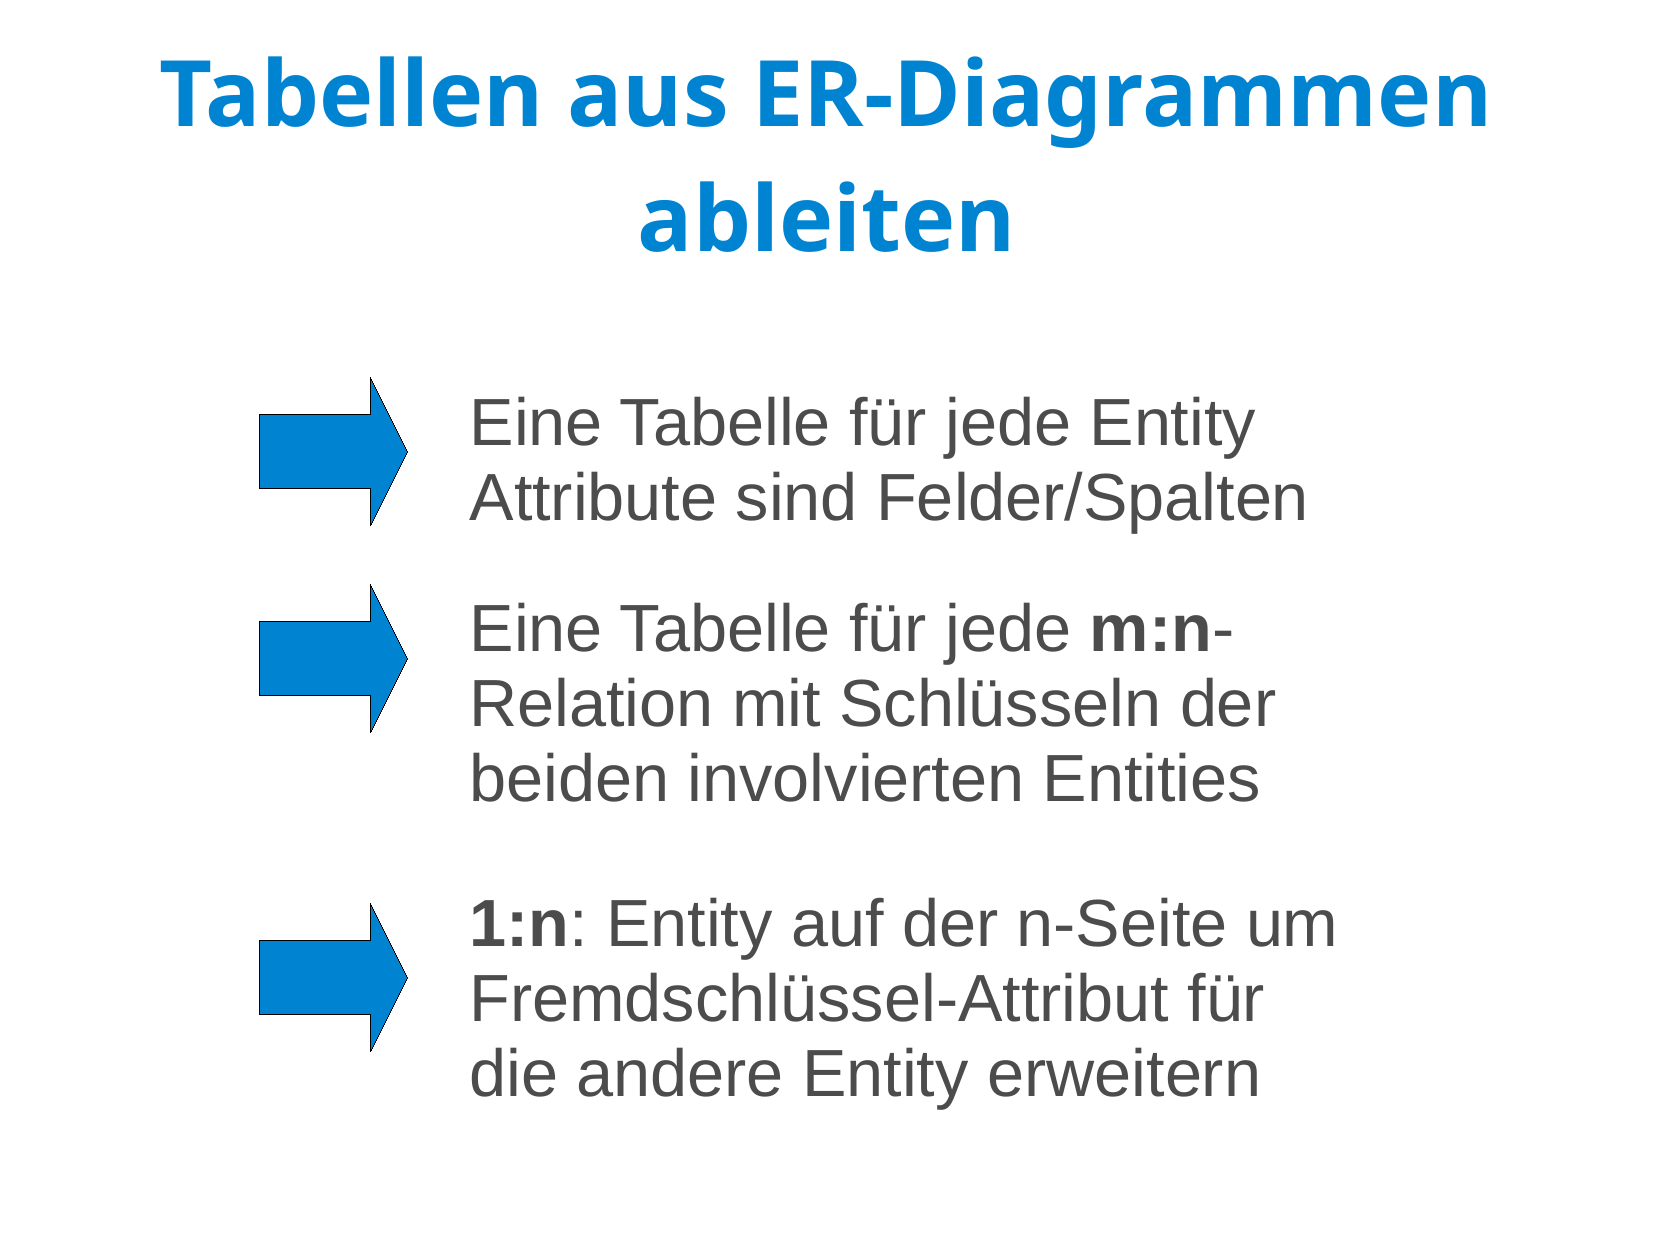

# Tabellen aus ER-Diagrammen ableiten
Eine Tabelle für jede Entity
Attribute sind Felder/Spalten
Eine Tabelle für jede m:n-Relation mit Schlüsseln der
beiden involvierten Entities
1:n: Entity auf der n-Seite um
Fremdschlüssel-Attribut für
die andere Entity erweitern